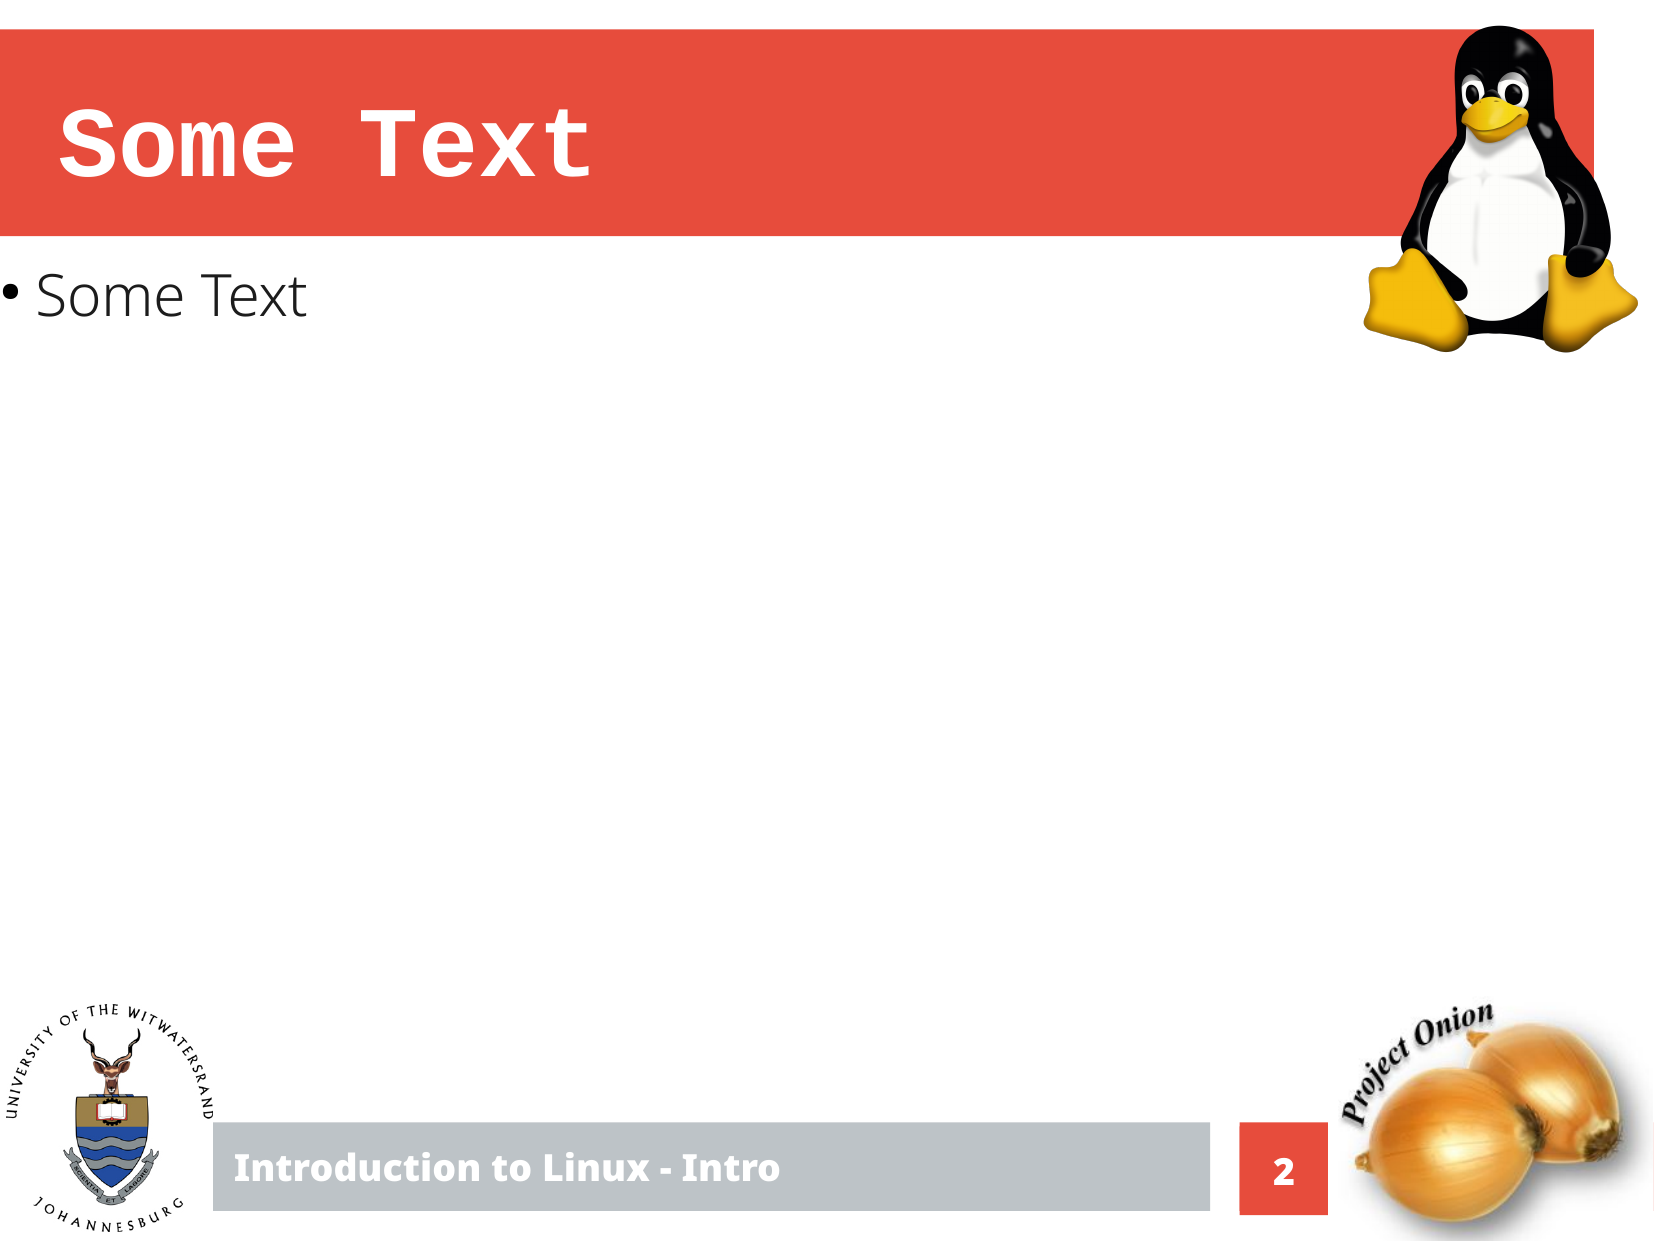

# Some Text
Some Text
 Introduction to Linux - Intro
2